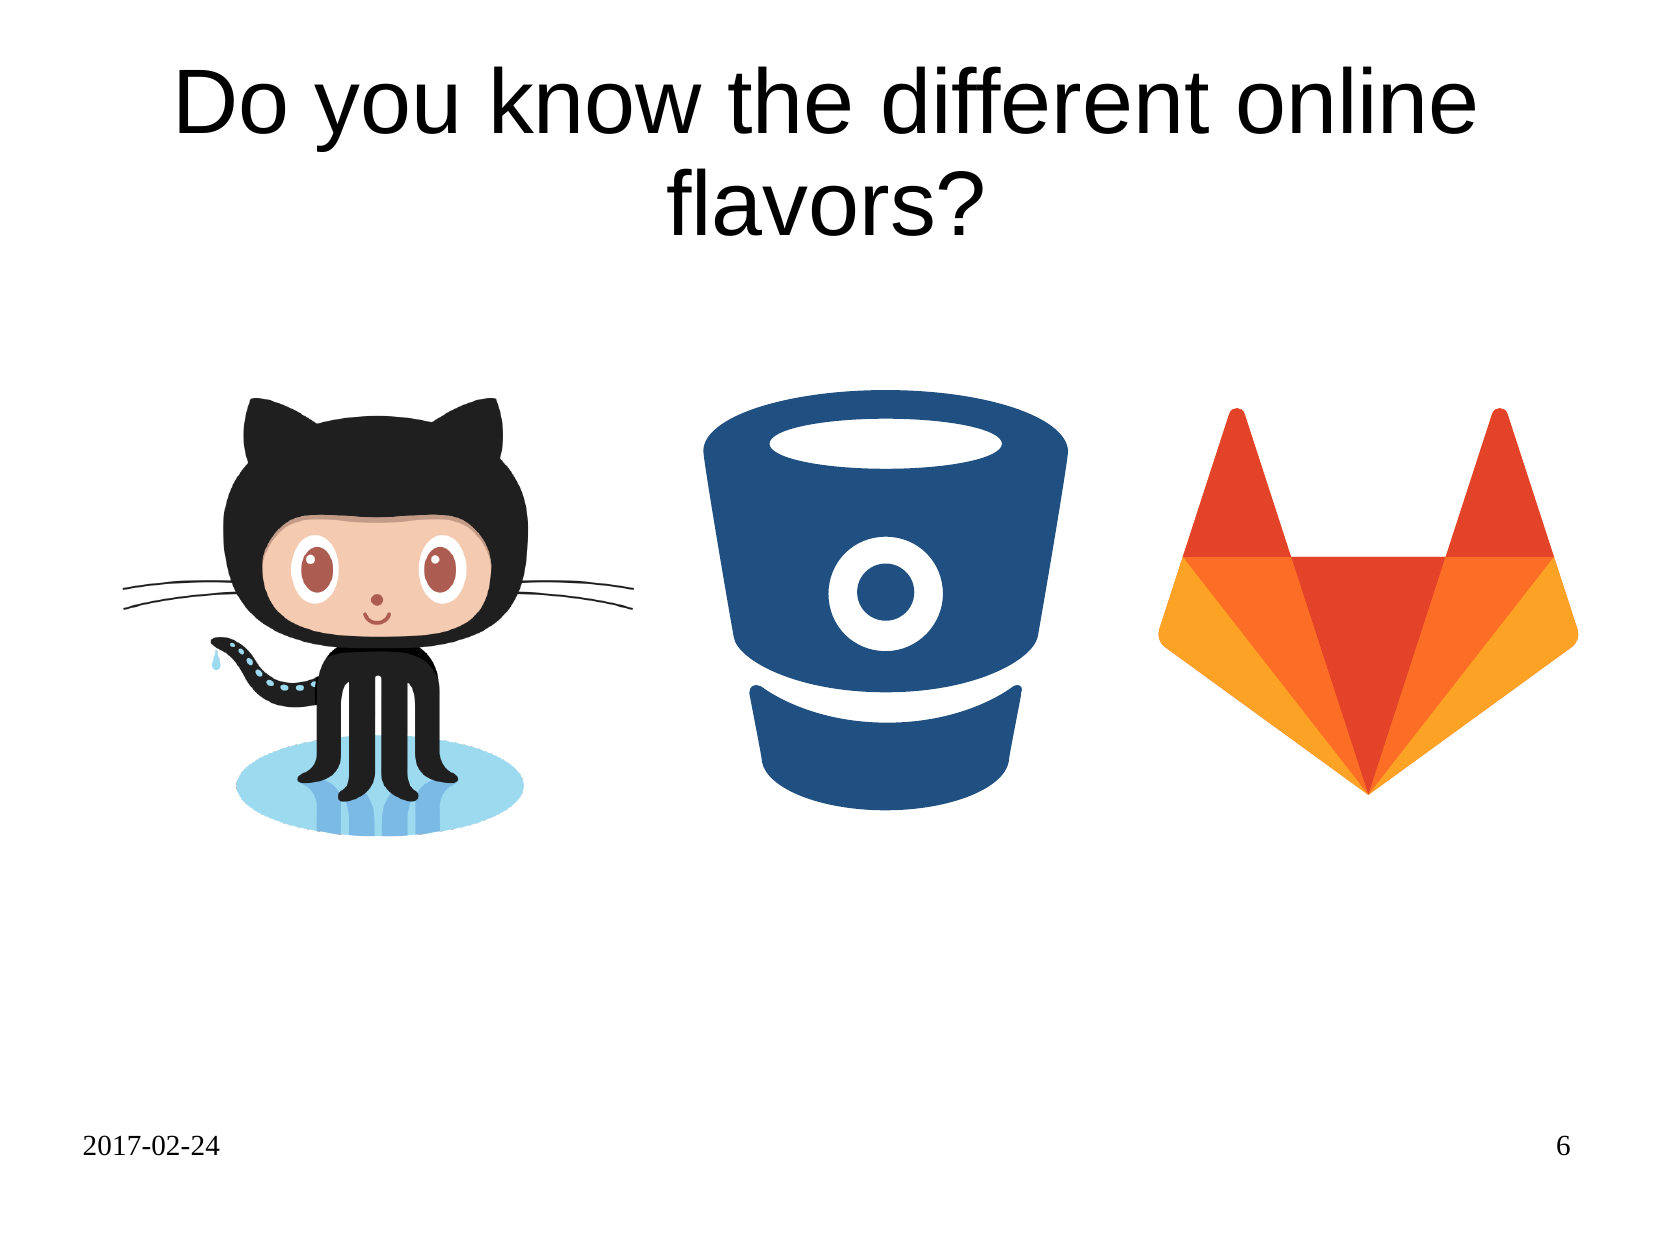

# Do you know the different online flavors?
2017-02-24
6